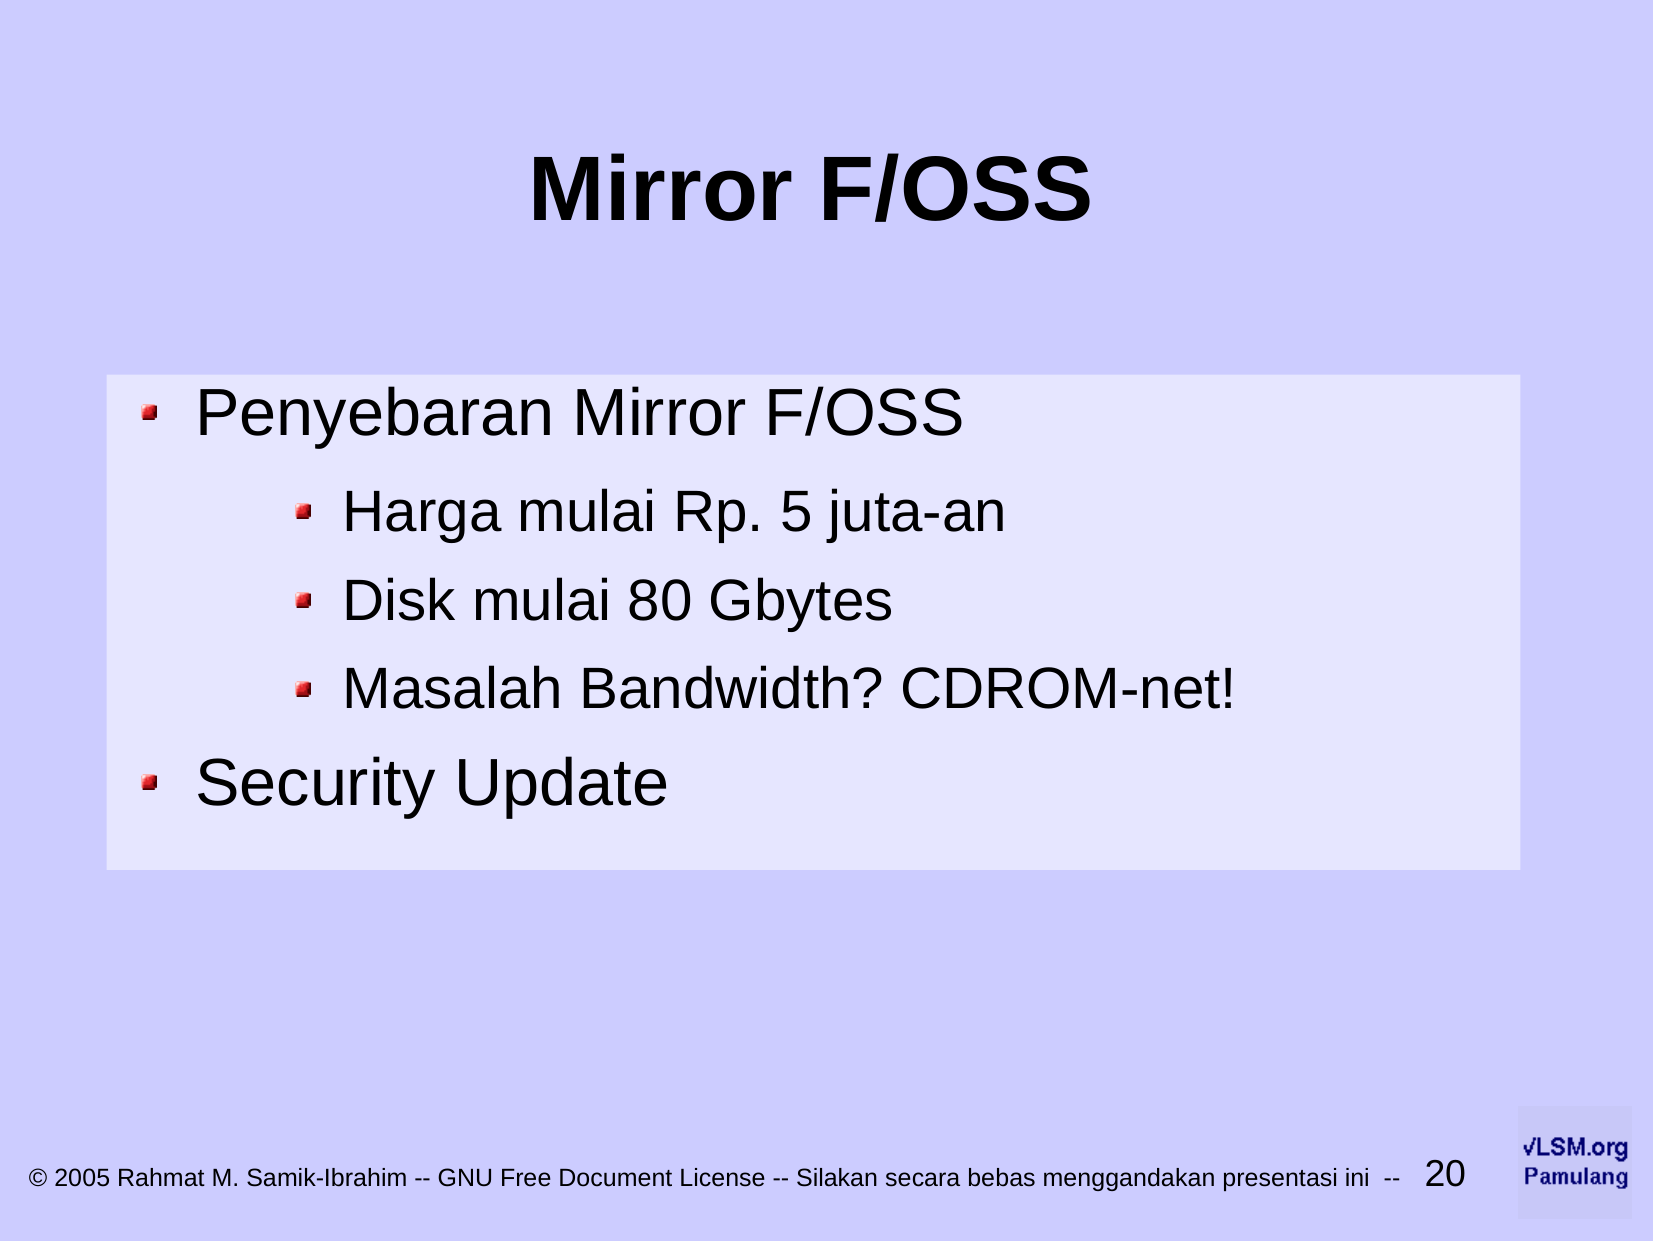

# Mirror F/OSS
Penyebaran Mirror F/OSS
Harga mulai Rp. 5 juta-an
Disk mulai 80 Gbytes
Masalah Bandwidth? CDROM-net!
Security Update